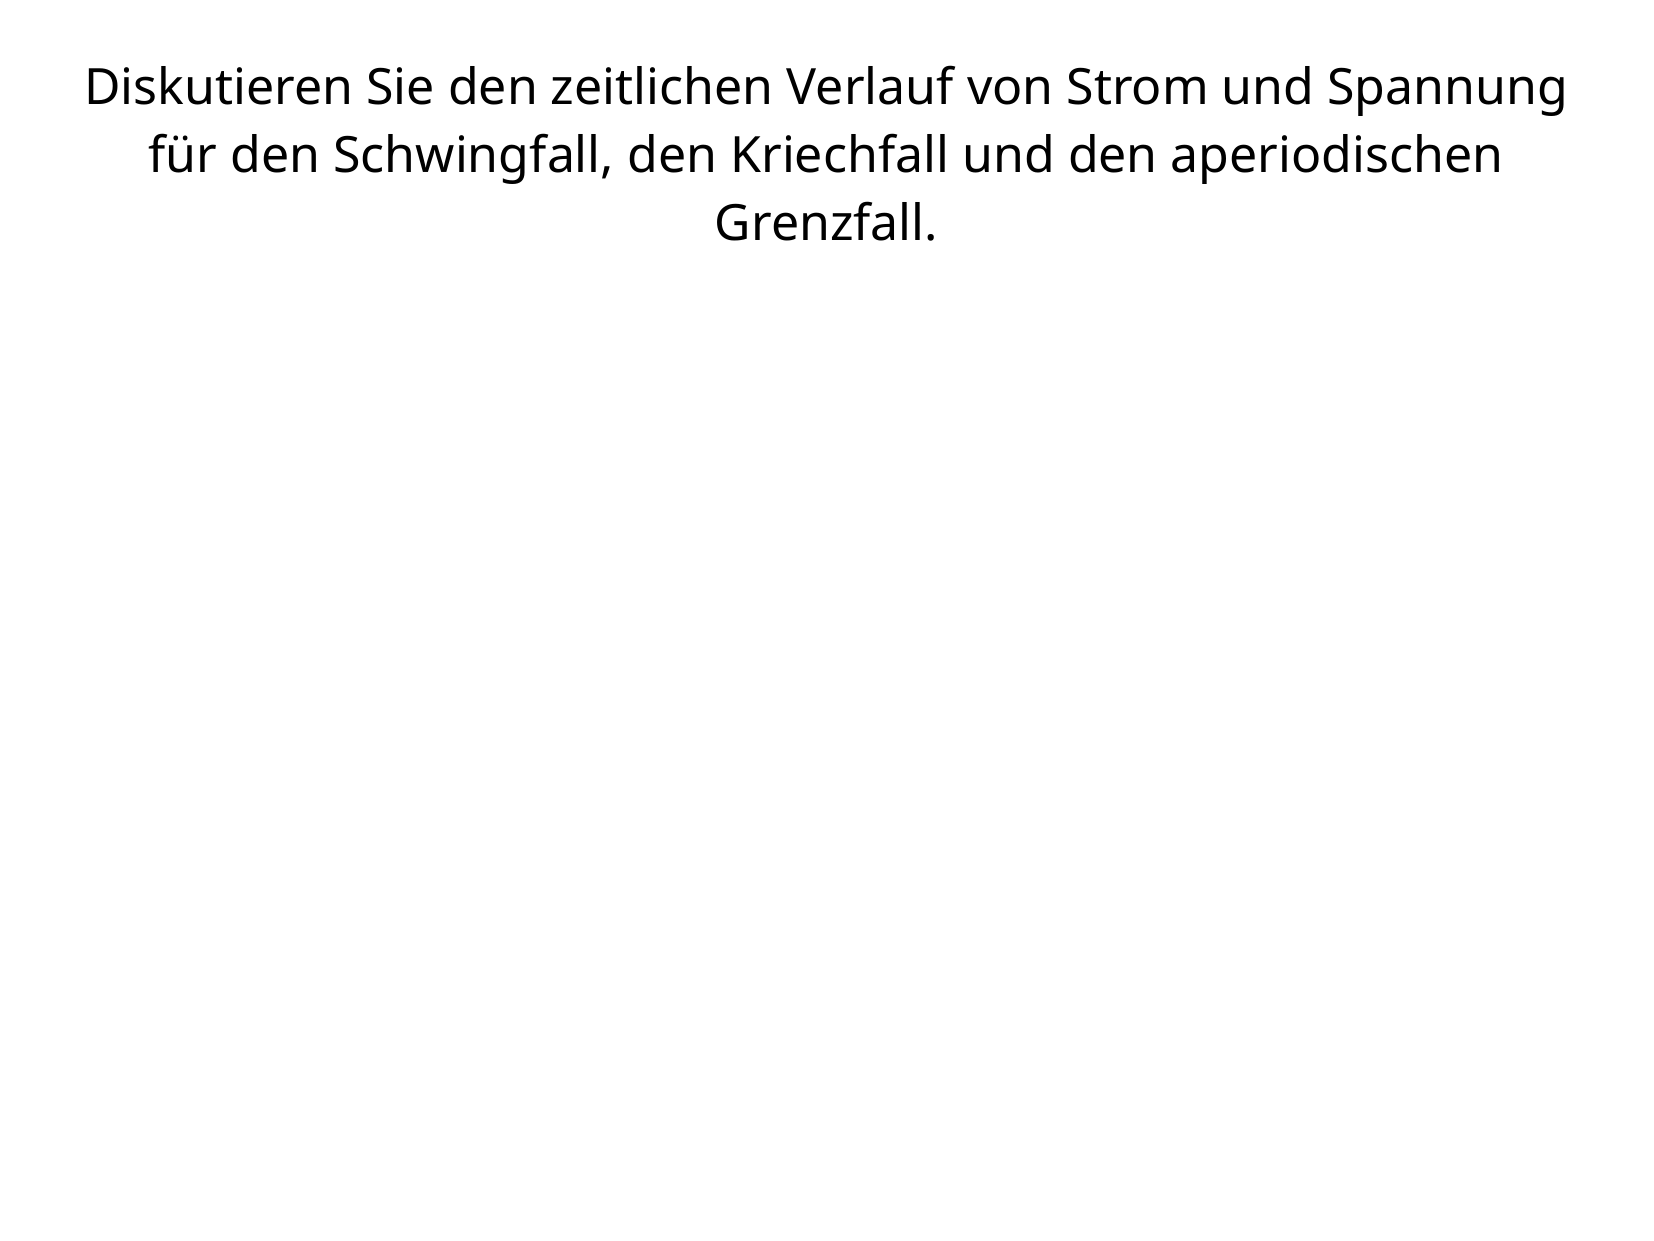

# Diskutieren Sie den zeitlichen Verlauf von Strom und Spannung für den Schwingfall, den Kriechfall und den aperiodischen Grenzfall.